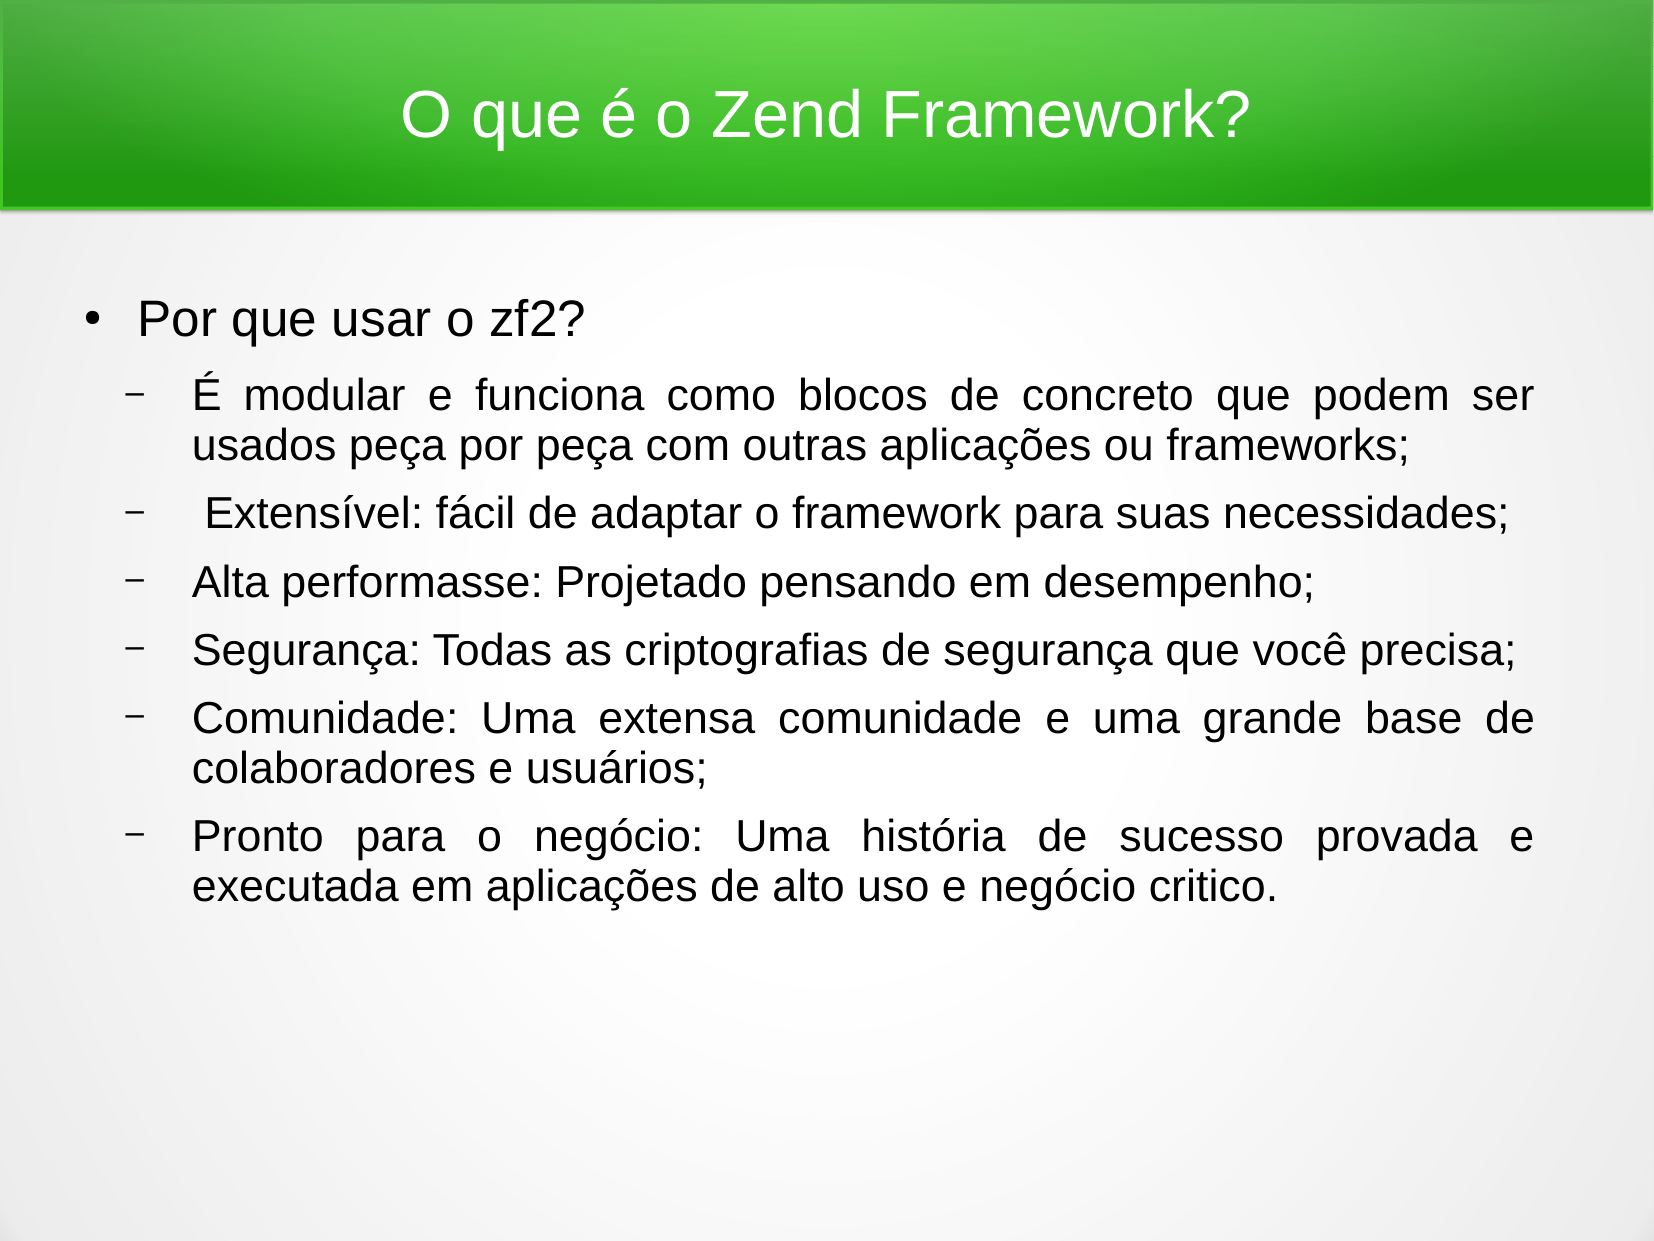

# O que é o Zend Framework?
Por que usar o zf2?
É modular e funciona como blocos de concreto que podem ser usados peça por peça com outras aplicações ou frameworks;
 Extensível: fácil de adaptar o framework para suas necessidades;
Alta performasse: Projetado pensando em desempenho;
Segurança: Todas as criptografias de segurança que você precisa;
Comunidade: Uma extensa comunidade e uma grande base de colaboradores e usuários;
Pronto para o negócio: Uma história de sucesso provada e executada em aplicações de alto uso e negócio critico.